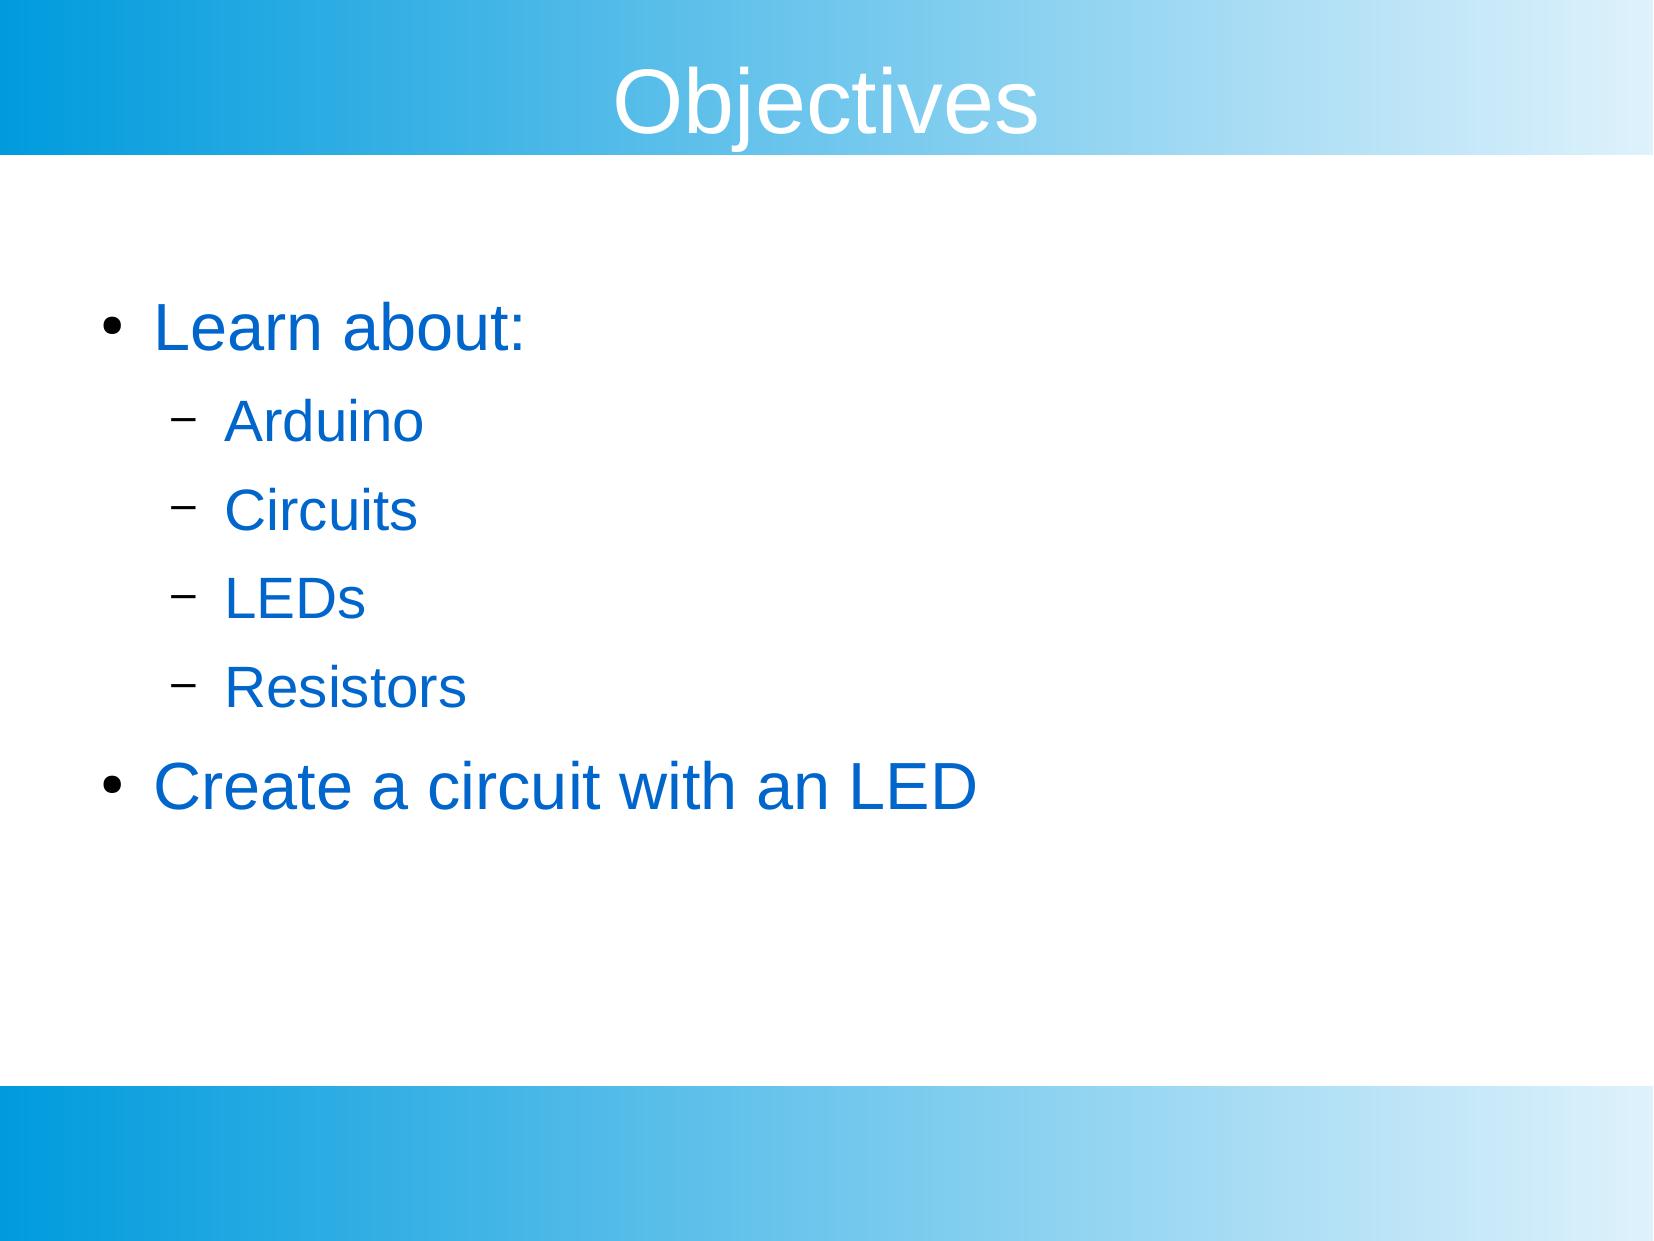

# Objectives
Learn about:
Arduino
Circuits
LEDs
Resistors
Create a circuit with an LED